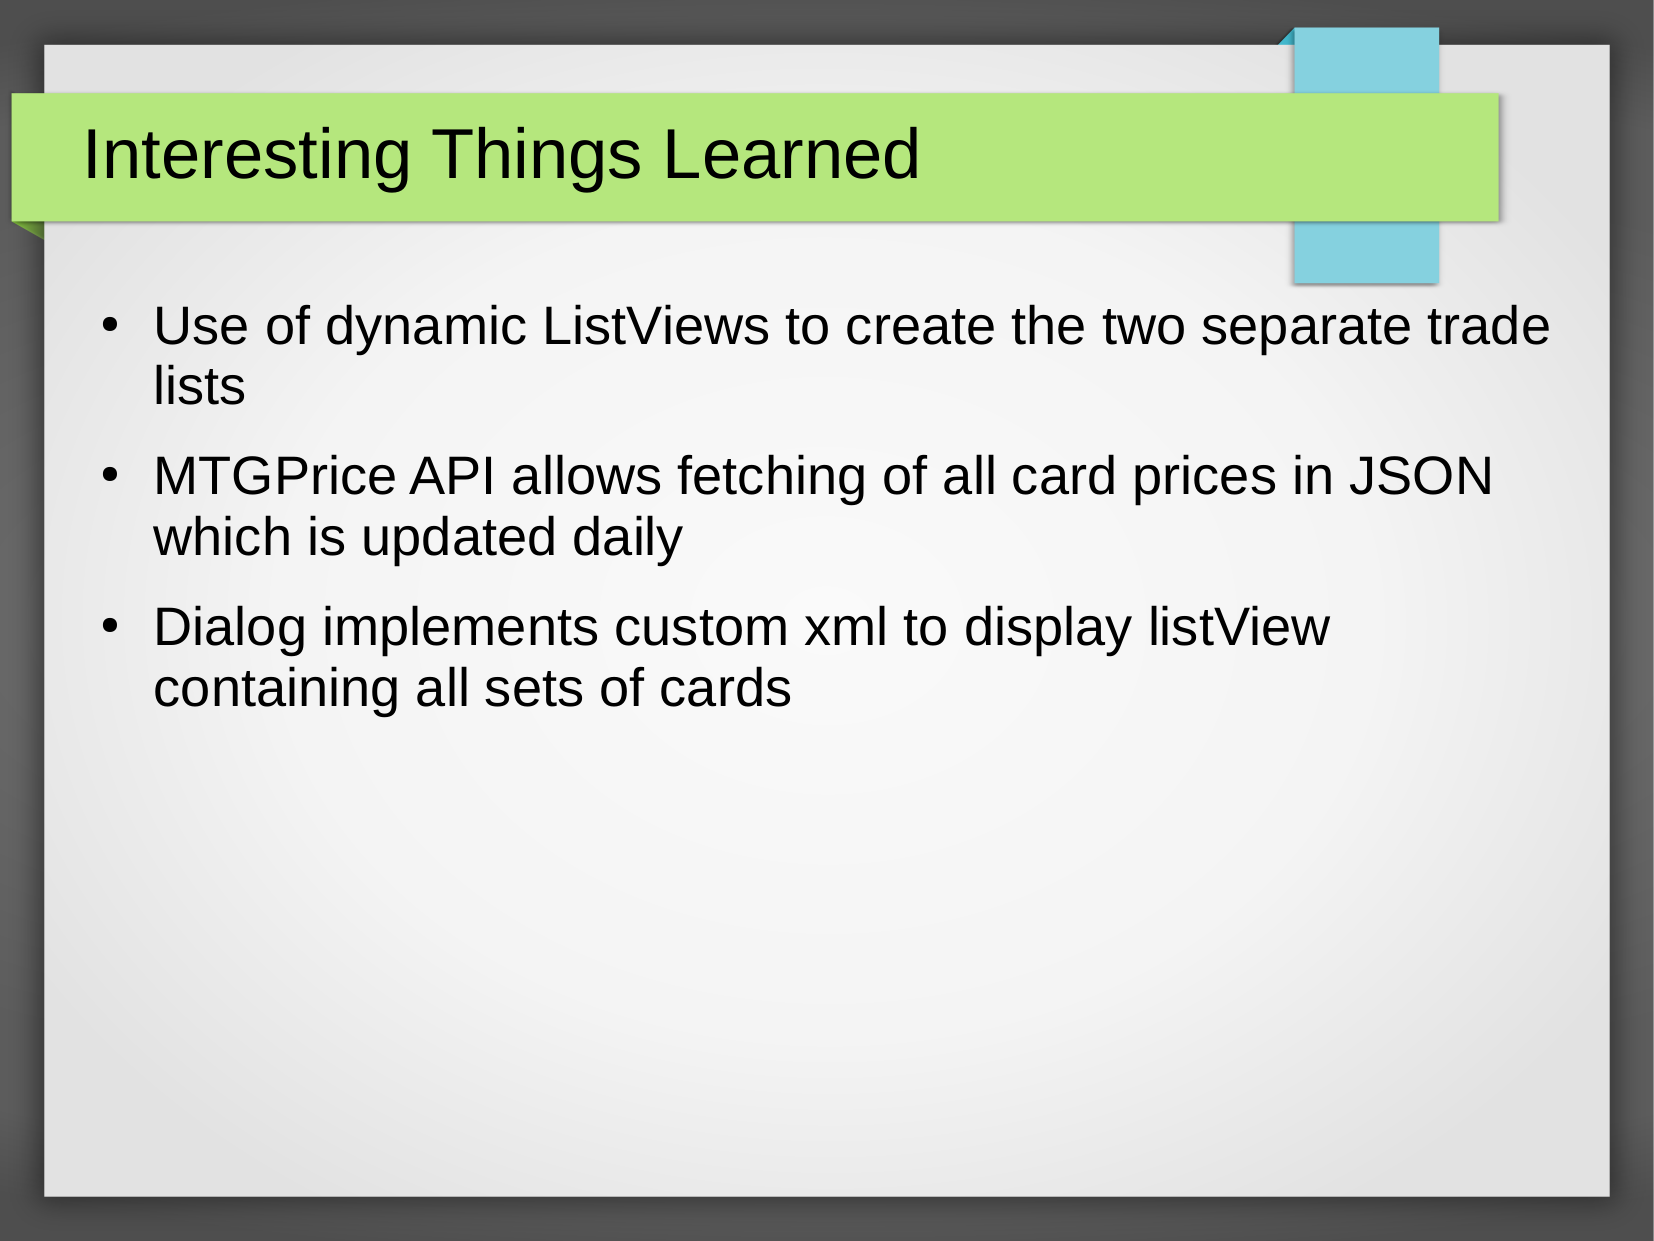

# Interesting Things Learned
Use of dynamic ListViews to create the two separate trade lists
MTGPrice API allows fetching of all card prices in JSON which is updated daily
Dialog implements custom xml to display listView containing all sets of cards